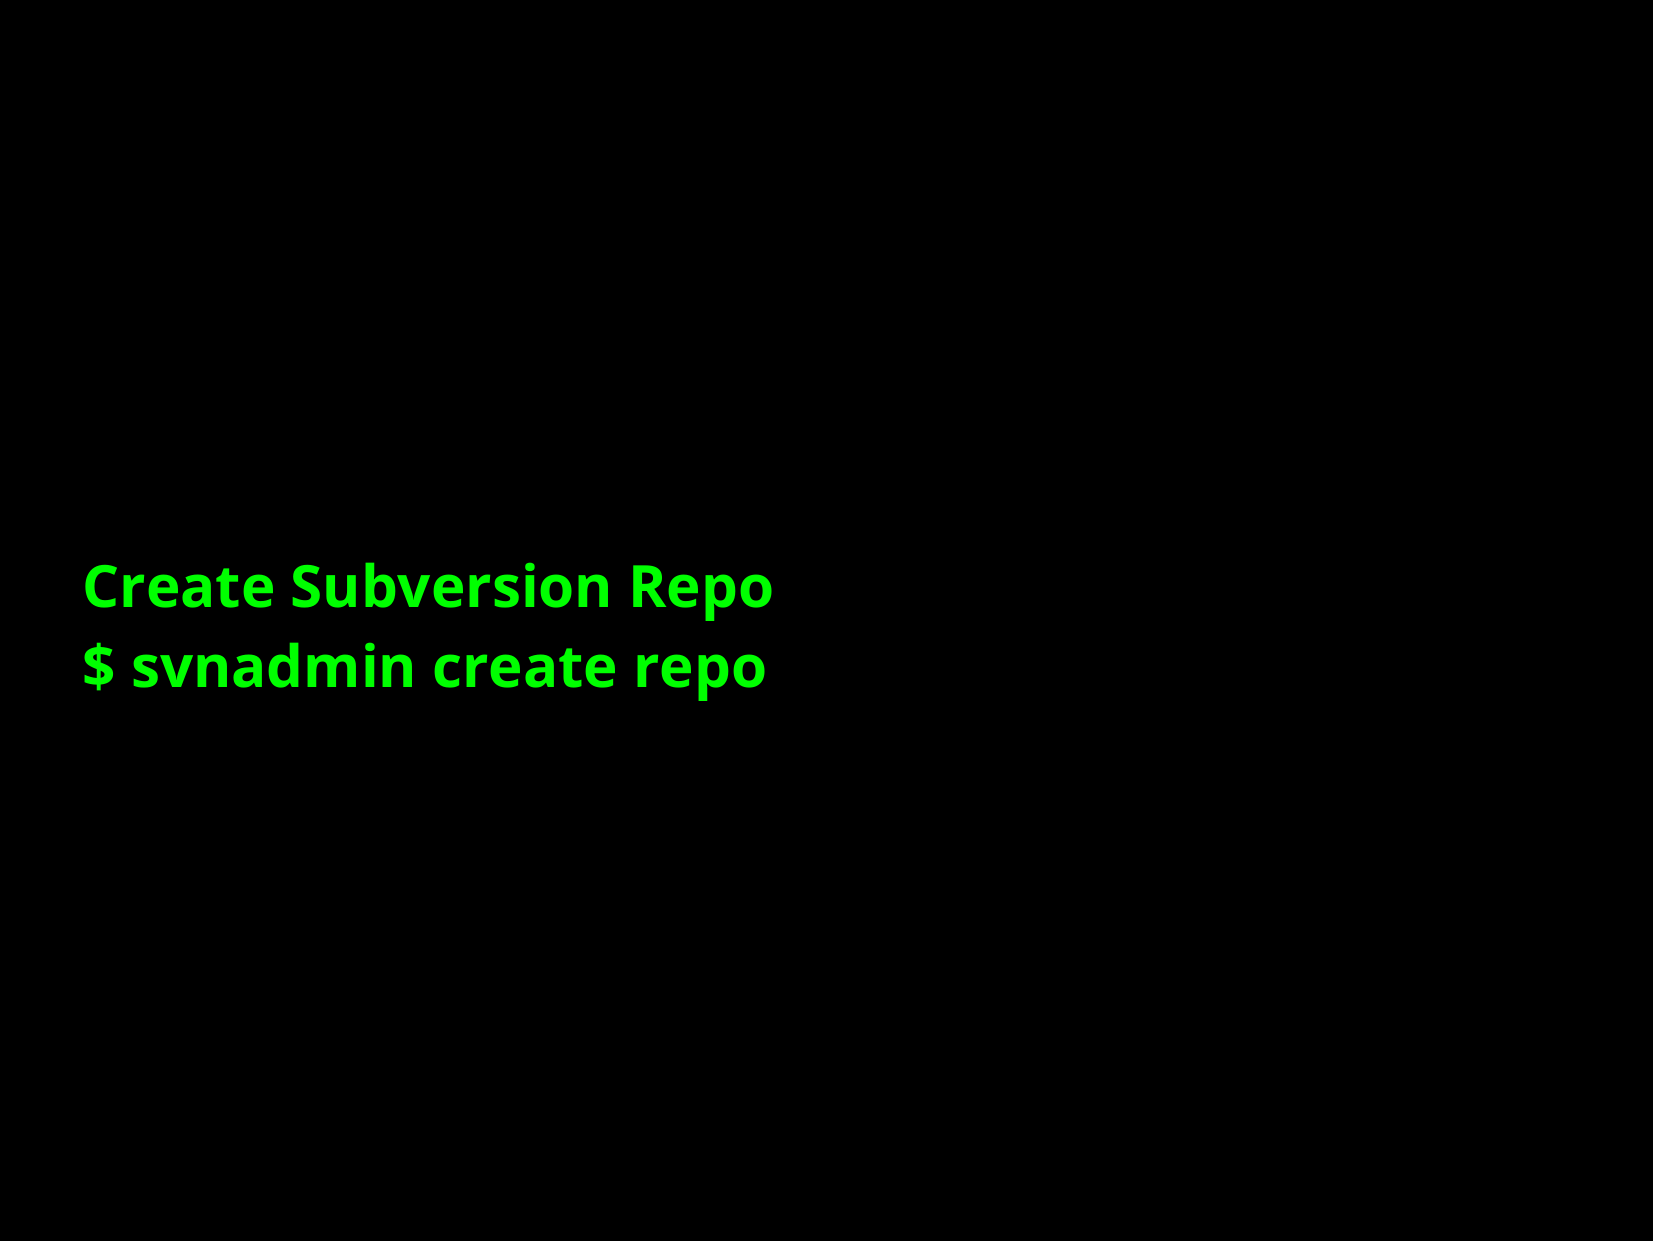

# Create Subversion Repo $ svnadmin create repo